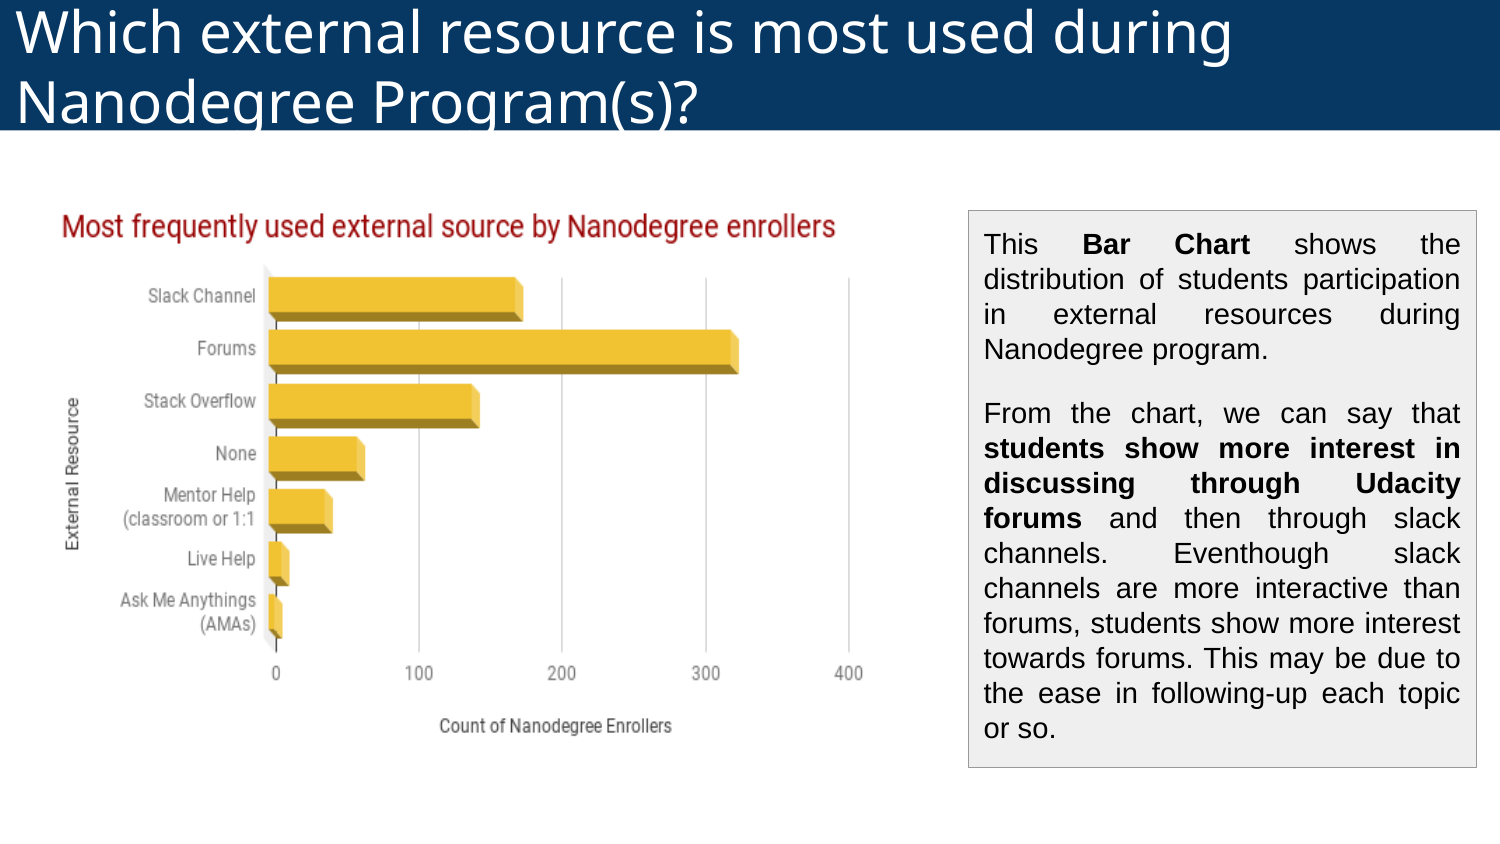

Which external resource is most used during Nanodegree Program(s)?
# This Bar Chart shows the distribution of students participation in external resources during Nanodegree program.
From the chart, we can say that students show more interest in discussing through Udacity forums and then through slack channels. Eventhough slack channels are more interactive than forums, students show more interest towards forums. This may be due to the ease in following-up each topic or so.